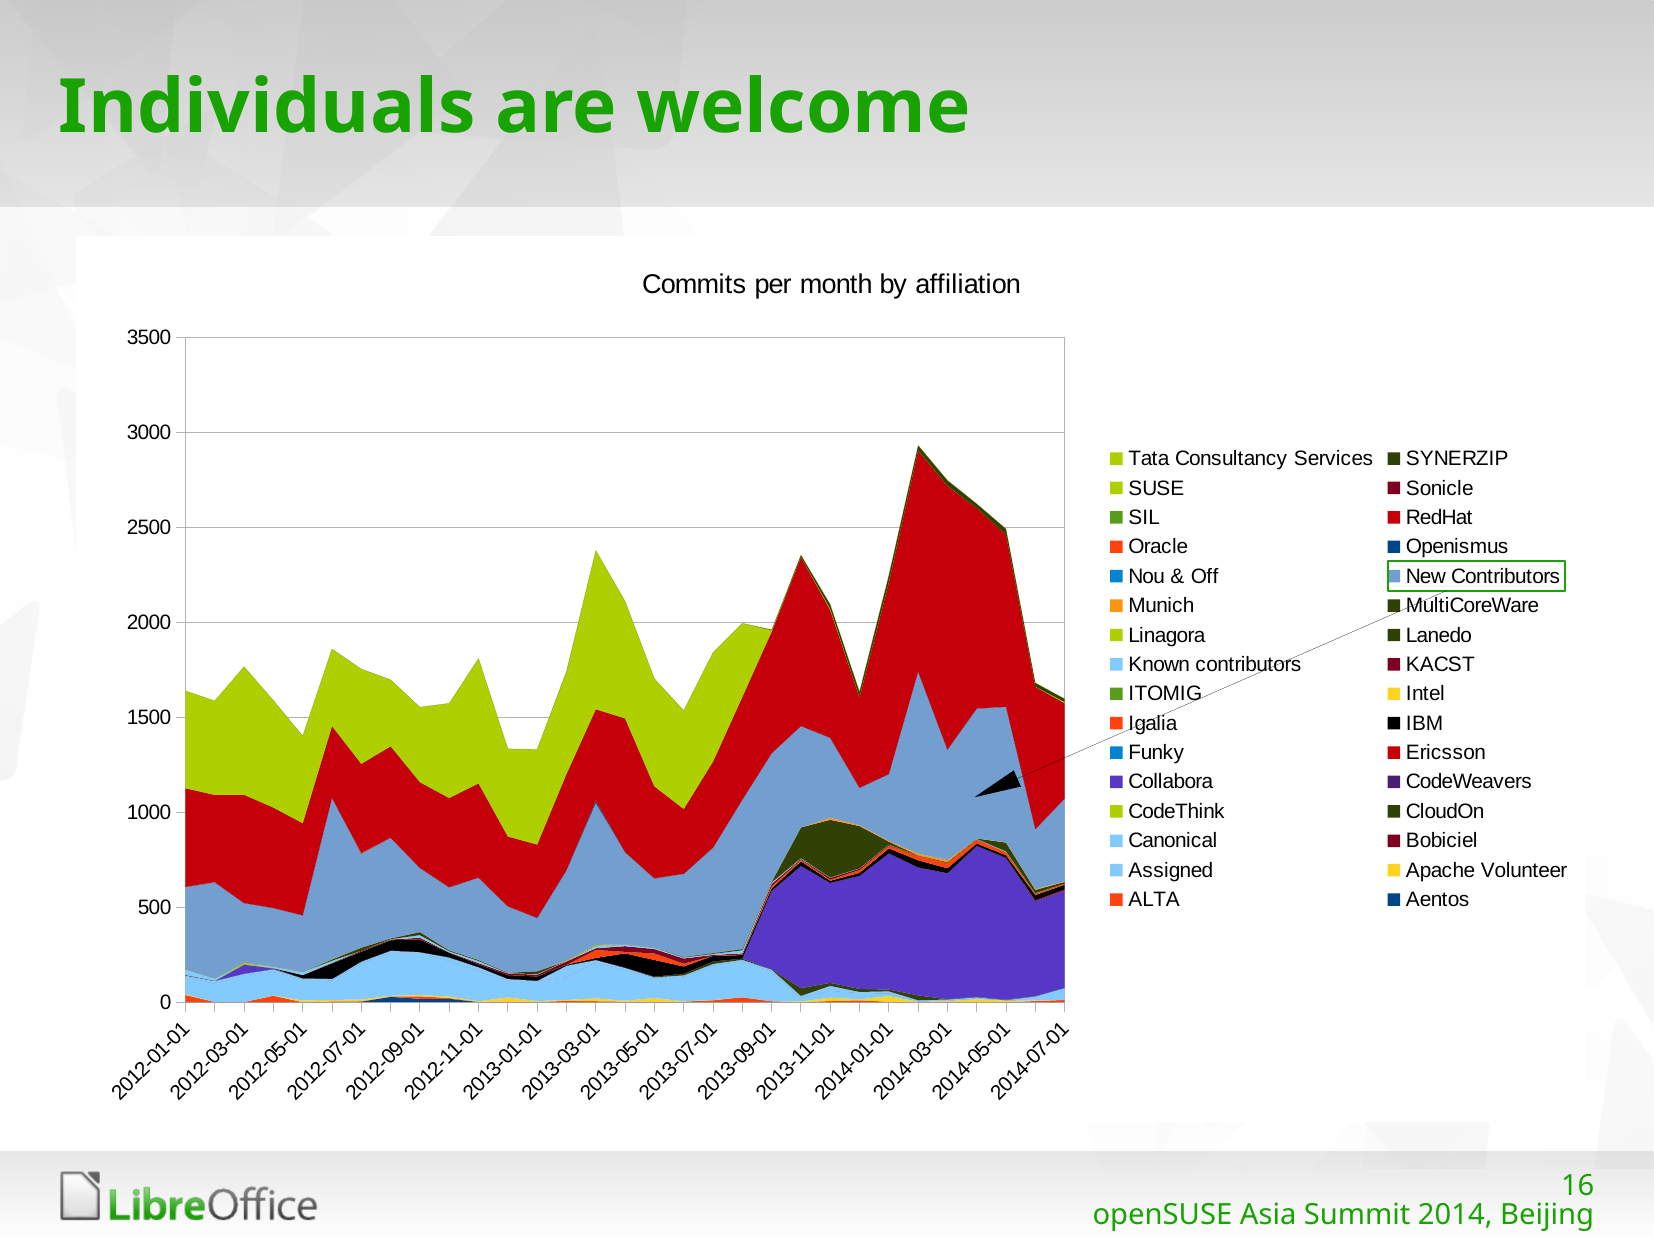

# Individuals are welcome
### Chart: Commits per month by affiliation
| Category | Aentos | ALTA | Apache Volunteer | Assigned | Bobiciel | Canonical | CloudOn | CodeThink | CodeWeavers | Collabora | Ericsson | Funky | IBM | Igalia | Intel | ITOMIG | KACST | Known contributors | Lanedo | Linagora | MultiCoreWare | Munich | New Contributors | Nou & Off | Openismus | Oracle | RedHat | SIL | Sonicle | SUSE | SYNERZIP | Tata Consultancy Services |
|---|---|---|---|---|---|---|---|---|---|---|---|---|---|---|---|---|---|---|---|---|---|---|---|---|---|---|---|---|---|---|---|---|
| 2012-01-01 | None | 38.0 | 4.0 | 96.0 | None | 4.0 | None | None | None | None | None | None | 1.0 | None | None | None | None | 30.0 | None | 1.0 | None | None | 433.0 | None | None | None | 519.0 | None | None | 512.0 | None | 1.0 |
| 2012-02-01 | None | 1.0 | None | 97.0 | None | 14.0 | None | None | None | None | None | None | None | None | None | None | None | 14.0 | None | None | None | None | 504.0 | 1.0 | None | 1.0 | 459.0 | None | None | 494.0 | None | 3.0 |
| 2012-03-01 | None | 1.0 | None | 142.0 | None | 7.0 | None | None | None | 48.0 | None | None | None | None | None | None | None | 1.0 | None | 9.0 | None | None | 314.0 | None | None | None | 570.0 | None | None | 673.0 | None | 3.0 |
| 2012-04-01 | None | 34.0 | 1.0 | 125.0 | None | 14.0 | None | None | None | 3.0 | None | 2.0 | None | None | 1.0 | None | None | 9.0 | None | None | None | None | 307.0 | None | None | None | 528.0 | 1.0 | None | 563.0 | None | None |
| 2012-05-01 | None | None | 9.0 | 112.0 | None | 5.0 | None | None | None | None | None | None | 17.0 | None | None | None | None | 16.0 | None | 1.0 | None | None | 297.0 | None | None | None | 485.0 | None | None | 459.0 | None | None |
| 2012-06-01 | None | 4.0 | 8.0 | 104.0 | None | 7.0 | None | None | None | None | None | None | 82.0 | None | None | None | 2.0 | 11.0 | 7.0 | 2.0 | None | None | 846.0 | 3.0 | None | None | 377.0 | 1.0 | None | 405.0 | None | None |
| 2012-07-01 | 3.0 | 2.0 | 9.0 | 192.0 | None | 8.0 | None | None | None | 1.0 | None | None | 51.0 | None | None | None | 5.0 | None | 16.0 | None | None | None | 495.0 | None | None | 4.0 | 468.0 | 1.0 | None | 499.0 | None | None |
| 2012-08-01 | 28.0 | 2.0 | 4.0 | 228.0 | None | 10.0 | None | None | None | None | None | None | 55.0 | None | None | None | 3.0 | 2.0 | 4.0 | None | None | None | 530.0 | None | None | None | 481.0 | None | None | 350.0 | None | None |
| 2012-09-01 | 18.0 | 13.0 | 6.0 | 225.0 | None | 2.0 | None | None | None | None | None | None | 67.0 | None | None | None | 8.0 | 14.0 | 16.0 | None | None | None | 338.0 | None | None | None | 451.0 | None | None | 395.0 | None | None |
| 2012-10-01 | 18.0 | 4.0 | 8.0 | 189.0 | None | 17.0 | None | None | None | None | None | None | 25.0 | None | None | None | 1.0 | 6.0 | 5.0 | None | None | None | 331.0 | None | None | 1.0 | 469.0 | 1.0 | None | 498.0 | None | 1.0 |
| 2012-11-01 | 1.0 | 1.0 | 3.0 | 157.0 | None | 23.0 | None | None | None | None | None | None | 15.0 | None | None | None | 6.0 | 11.0 | 5.0 | 1.0 | None | None | 432.0 | 1.0 | None | None | 496.0 | None | None | 657.0 | None | None |
| 2012-12-01 | None | 3.0 | 22.0 | 90.0 | None | 8.0 | None | None | None | None | None | None | 20.0 | None | None | None | 8.0 | 1.0 | 3.0 | None | None | None | 349.0 | None | None | 1.0 | 367.0 | None | None | 461.0 | None | None |
| 2013-01-01 | None | 1.0 | 5.0 | 107.0 | None | None | None | None | None | None | None | None | 23.0 | None | None | None | 9.0 | 3.0 | 15.0 | None | None | None | 280.0 | None | 1.0 | None | 386.0 | None | None | 501.0 | None | None |
| 2013-02-01 | None | 7.0 | 5.0 | 121.0 | None | 60.0 | None | None | None | None | None | None | 4.0 | None | None | None | 17.0 | 2.0 | None | 4.0 | None | None | 475.0 | None | None | None | 506.0 | None | None | 537.0 | 2.0 | 1.0 |
| 2013-03-01 | None | 5.0 | 15.0 | 191.0 | None | 12.0 | None | None | None | None | None | None | 10.0 | 42.0 | None | None | 9.0 | 11.0 | 1.0 | 6.0 | None | None | 747.0 | None | 12.0 | None | 481.0 | None | None | 835.0 | None | 3.0 |
| 2013-04-01 | None | 3.0 | 5.0 | 163.0 | None | 10.0 | 1.0 | None | None | None | None | None | 75.0 | 8.0 | None | None | 30.0 | 8.0 | None | 1.0 | None | None | 486.0 | None | None | None | 704.0 | None | None | 616.0 | None | None |
| 2013-05-01 | None | 3.0 | 19.0 | 108.0 | None | 1.0 | 4.0 | None | None | None | None | None | 87.0 | 35.0 | None | None | 23.0 | 7.0 | 1.0 | None | None | None | 363.0 | 1.0 | None | None | 484.0 | None | None | 567.0 | None | None |
| 2013-06-01 | None | 3.0 | 2.0 | 132.0 | None | 4.0 | 9.0 | None | None | None | None | None | 38.0 | 15.0 | None | None | 27.0 | 5.0 | 2.0 | None | 2.0 | None | 436.0 | 1.0 | None | None | 341.0 | None | None | 518.0 | None | None |
| 2013-07-01 | None | 10.0 | 1.0 | 183.0 | None | 7.0 | 14.0 | None | None | None | None | None | 29.0 | None | None | None | 5.0 | 5.0 | 4.0 | None | 2.0 | None | 554.0 | None | None | None | 451.0 | None | 2.0 | 574.0 | None | None |
| 2013-08-01 | None | 26.0 | None | 190.0 | None | 7.0 | 7.0 | None | None | None | None | None | 18.0 | 3.0 | None | None | 6.0 | 16.0 | 6.0 | None | 2.0 | None | 785.0 | None | None | None | 540.0 | 1.0 | None | 388.0 | None | None |
| 2013-09-01 | None | 5.0 | None | 160.0 | None | 6.0 | 2.0 | None | None | 413.0 | None | None | 13.0 | 12.0 | None | None | 12.0 | 7.0 | 2.0 | None | 2.0 | None | 677.0 | None | None | None | 640.0 | None | None | 7.0 | 3.0 | None |
| 2013-10-01 | None | None | 4.0 | 20.0 | None | 9.0 | 41.0 | None | None | 644.0 | None | None | 24.0 | 8.0 | None | None | 4.0 | 3.0 | 3.0 | None | 160.0 | None | 534.0 | None | None | None | 890.0 | None | None | 1.0 | 10.0 | None |
| 2013-11-01 | None | 6.0 | 18.0 | 37.0 | None | 25.0 | 16.0 | None | None | 526.0 | None | None | 11.0 | 6.0 | None | None | 9.0 | 1.0 | 2.0 | None | 303.0 | 10.0 | 421.0 | 1.0 | None | None | 672.0 | None | None | 7.0 | 23.0 | None |
| 2013-12-01 | None | 10.0 | 5.0 | 35.0 | None | 4.0 | 16.0 | None | None | 595.0 | None | None | 16.0 | 15.0 | None | None | 7.0 | 2.0 | None | None | 222.0 | 5.0 | 197.0 | None | None | None | 476.0 | None | None | 2.0 | 28.0 | None |
| 2014-01-01 | None | 2.0 | 30.0 | 15.0 | None | 10.0 | 10.0 | None | None | 717.0 | None | None | 26.0 | 14.0 | None | None | 4.0 | 1.0 | None | 1.0 | 15.0 | 4.0 | 352.0 | None | None | None | 1010.0 | None | None | 2.0 | 36.0 | None |
| 2014-02-01 | None | None | 2.0 | 3.0 | None | 5.0 | 26.0 | None | None | 674.0 | None | None | 37.0 | 22.0 | None | None | 2.0 | 1.0 | None | None | 1.0 | 10.0 | 958.0 | None | None | None | 1164.0 | None | None | 1.0 | 26.0 | None |
| 2014-03-01 | None | 2.0 | 4.0 | 2.0 | None | 6.0 | 2.0 | None | None | 662.0 | 1.0 | None | 26.0 | 27.0 | None | None | 2.0 | None | None | None | 3.0 | 11.0 | 582.0 | None | None | None | 1388.0 | None | None | 1.0 | 29.0 | None |
| 2014-04-01 | None | None | 15.0 | 8.0 | None | 3.0 | 2.0 | None | None | 795.0 | None | None | 12.0 | 20.0 | None | None | 2.0 | 3.0 | None | None | 2.0 | None | 684.0 | None | None | None | 1055.0 | None | None | None | 23.0 | None |
| 2014-05-01 | None | None | 8.0 | 2.0 | None | 1.0 | 2.0 | None | None | 747.0 | None | None | 13.0 | 17.0 | None | None | None | 4.0 | None | None | 46.0 | 2.0 | 713.0 | None | None | None | 907.0 | None | None | None | 30.0 | None |
| 2014-06-01 | None | 6.0 | 3.0 | 5.0 | None | 17.0 | 1.0 | None | None | 500.0 | 4.0 | None | 28.0 | 6.0 | None | 1.0 | 1.0 | 2.0 | None | None | 17.0 | 4.0 | 316.0 | None | None | None | 749.0 | None | None | 1.0 | 20.0 | None |
| 2014-07-01 | None | 12.0 | None | 3.0 | None | 60.0 | None | None | None | 514.0 | 5.0 | None | 24.0 | 7.0 | None | None | None | None | None | None | 8.0 | 3.0 | 437.0 | None | None | None | 501.0 | None | None | 6.0 | 17.0 | None |
16
openSUSE Asia Summit 2014, Beijing